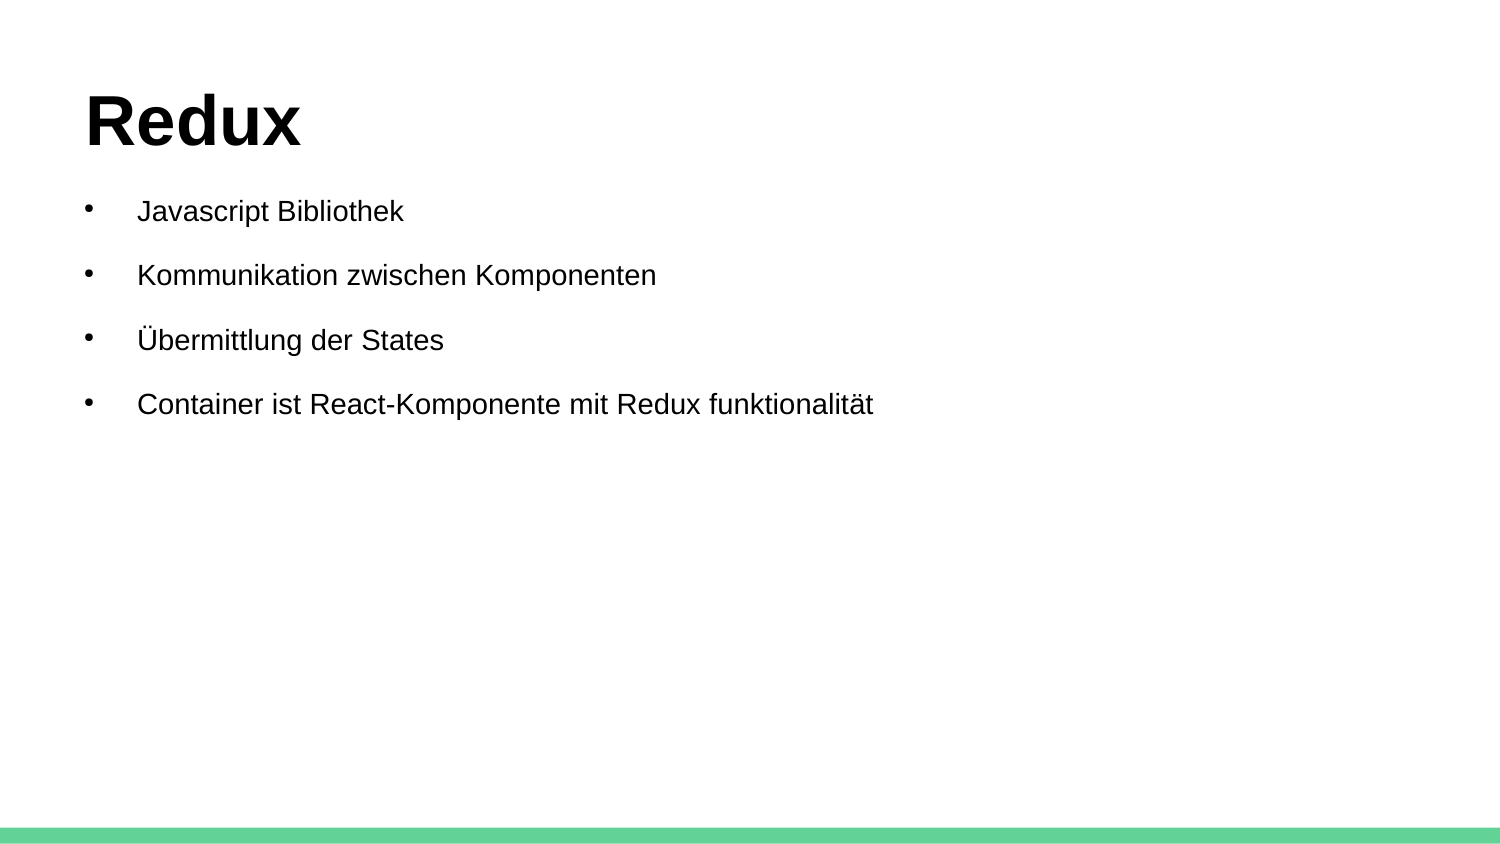

Redux
# Javascript Bibliothek
Kommunikation zwischen Komponenten
Übermittlung der States
Container ist React-Komponente mit Redux funktionalität